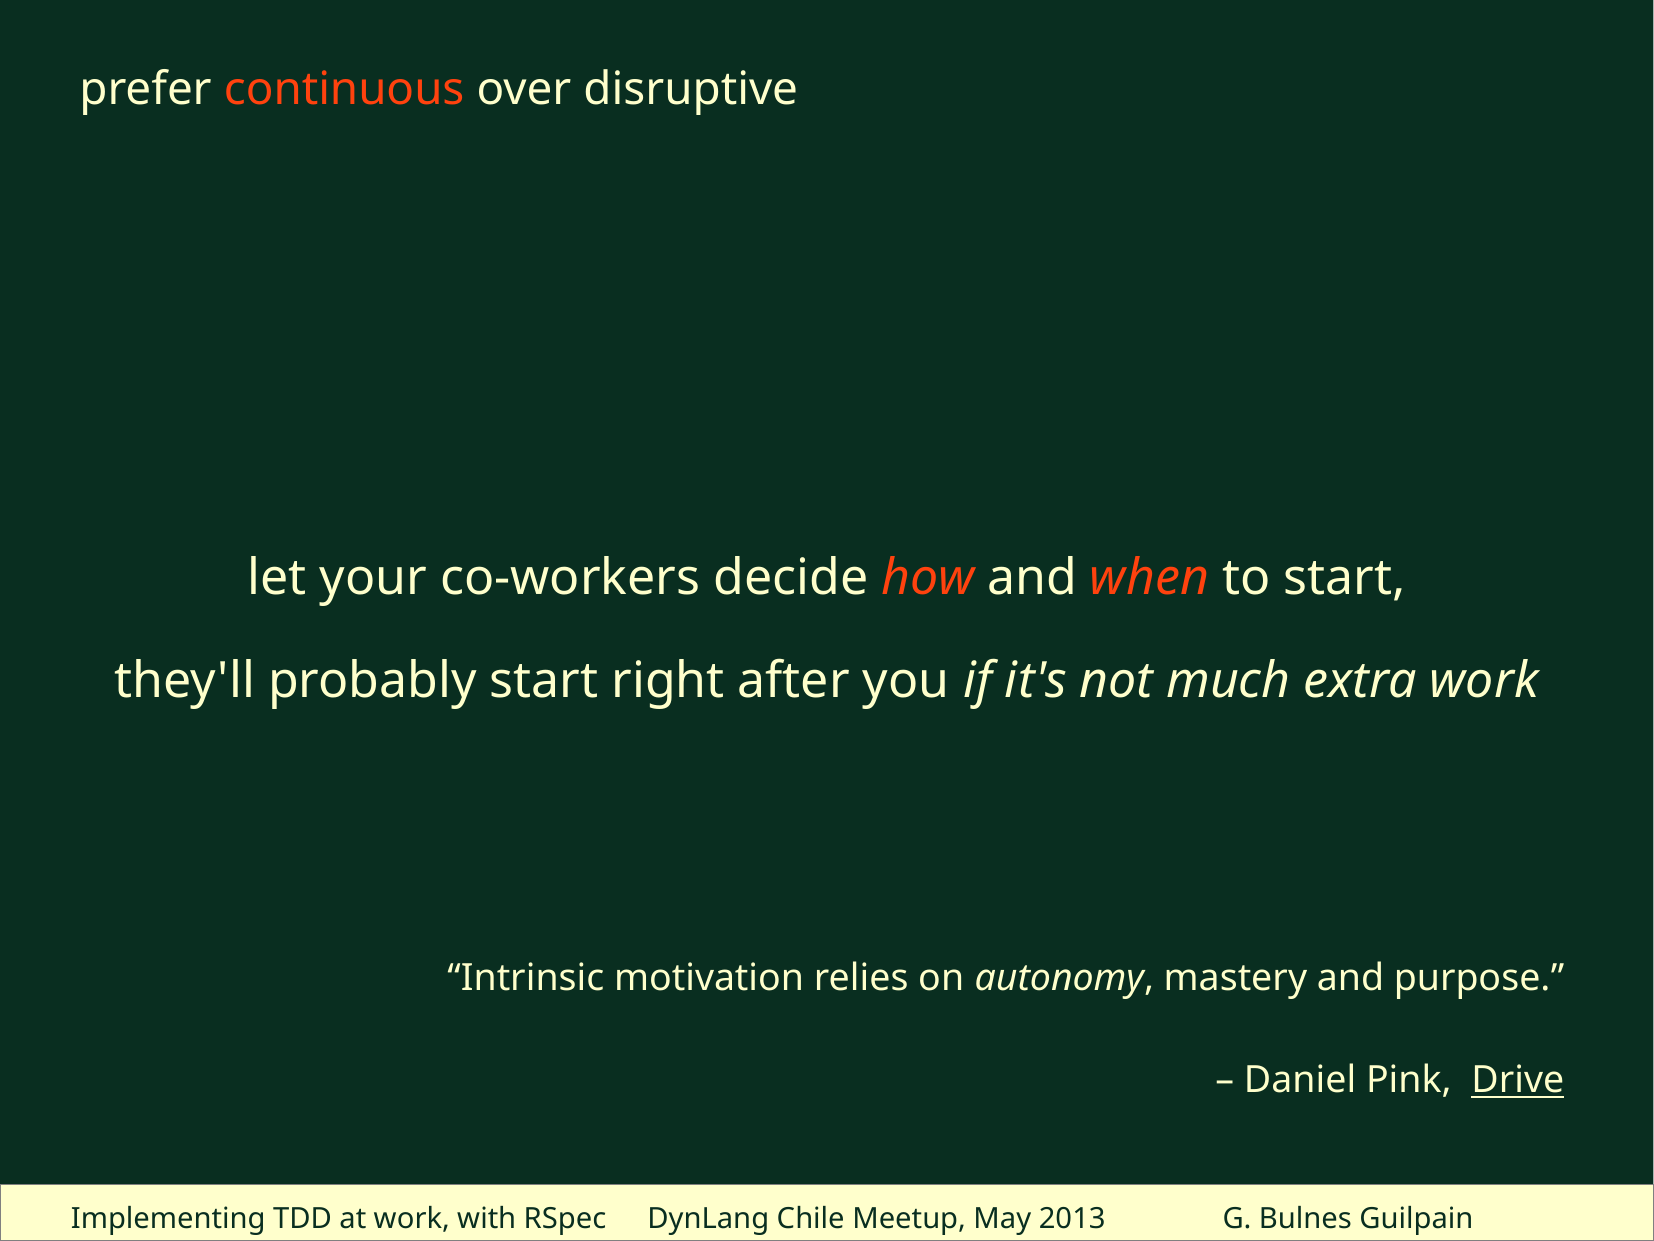

prefer continuous over disruptive
# let your co-workers decide how and when to start,
they'll probably start right after you if it's not much extra work
 “Intrinsic motivation relies on autonomy, mastery and purpose.”
– Daniel Pink, Drive
Implementing TDD at work, with RSpec
DynLang Chile Meetup, May 2013
G. Bulnes Guilpain